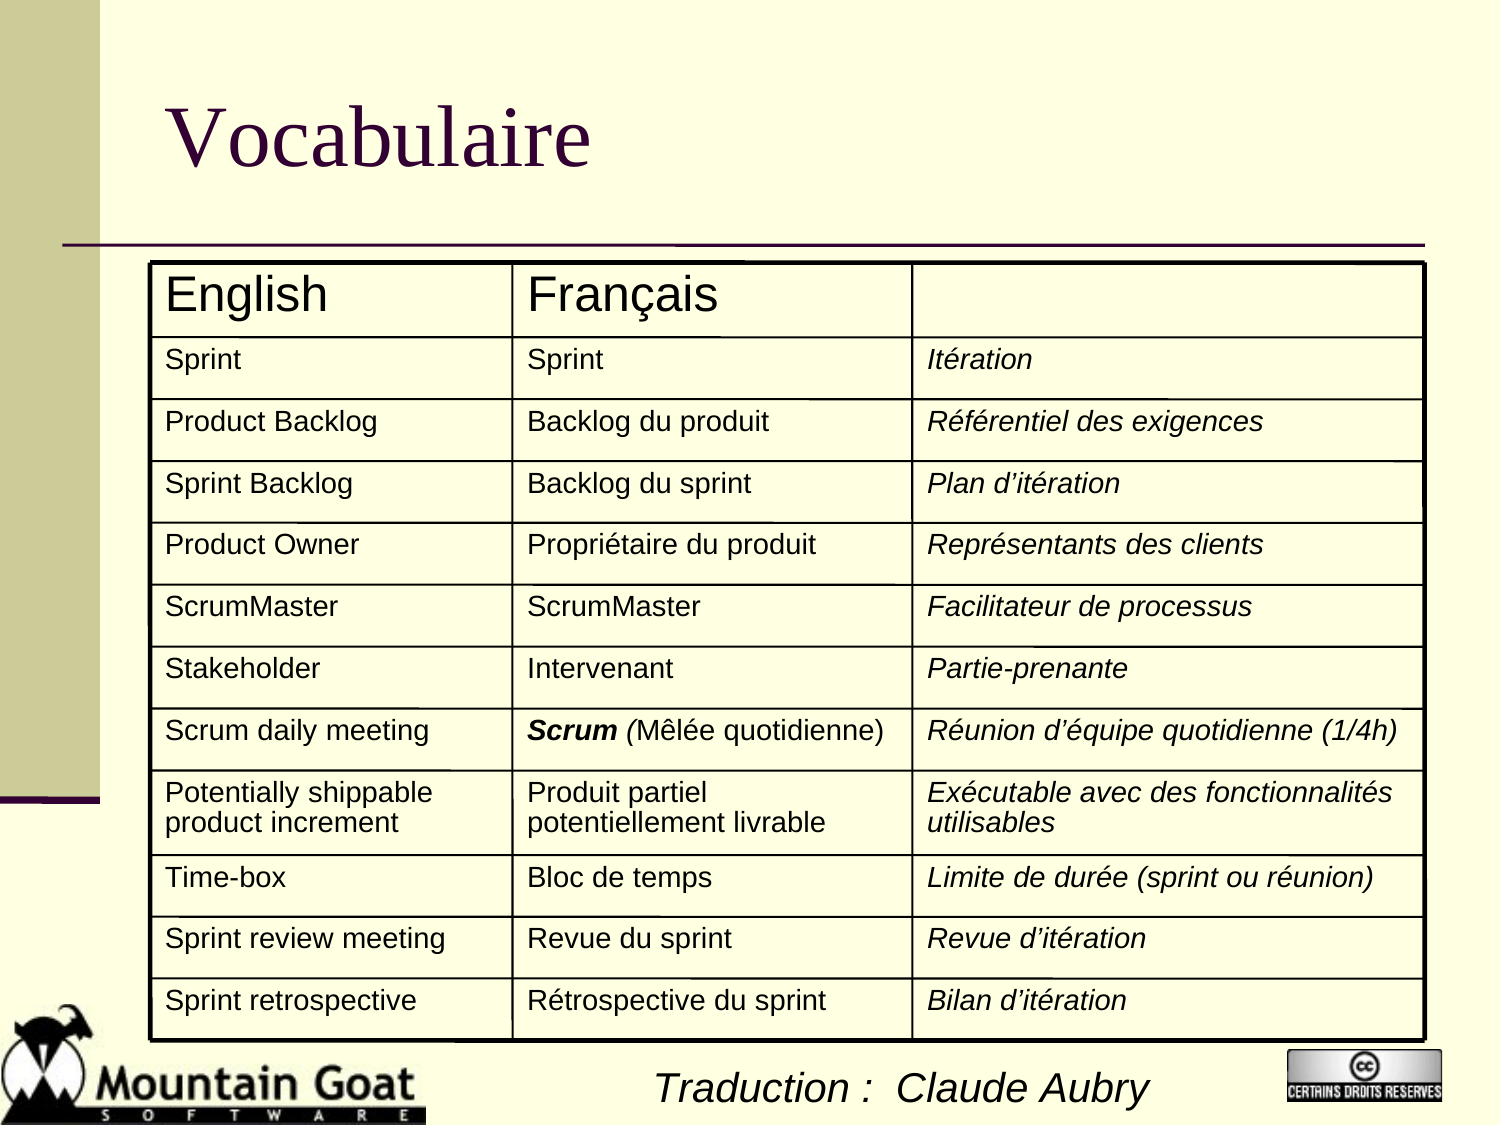

# Vocabulaire
English
Français
Sprint
Sprint
Itération
Product Backlog
Backlog du produit
Référentiel des exigences
Sprint Backlog
Backlog du sprint
Plan d’itération
Product Owner
Propriétaire du produit
Représentants des clients
ScrumMaster
ScrumMaster
Facilitateur de processus
Stakeholder
Intervenant
Partie-prenante
Scrum daily meeting
Scrum (Mêlée quotidienne)
Réunion d’équipe quotidienne (1/4h)
Potentially shippable product increment
Produit partiel potentiellement livrable
Exécutable avec des fonctionnalités utilisables
Time-box
Bloc de temps
Limite de durée (sprint ou réunion)
Sprint review meeting
Revue du sprint
Revue d’itération
Sprint retrospective
Rétrospective du sprint
Bilan d’itération
Traduction : Claude Aubry